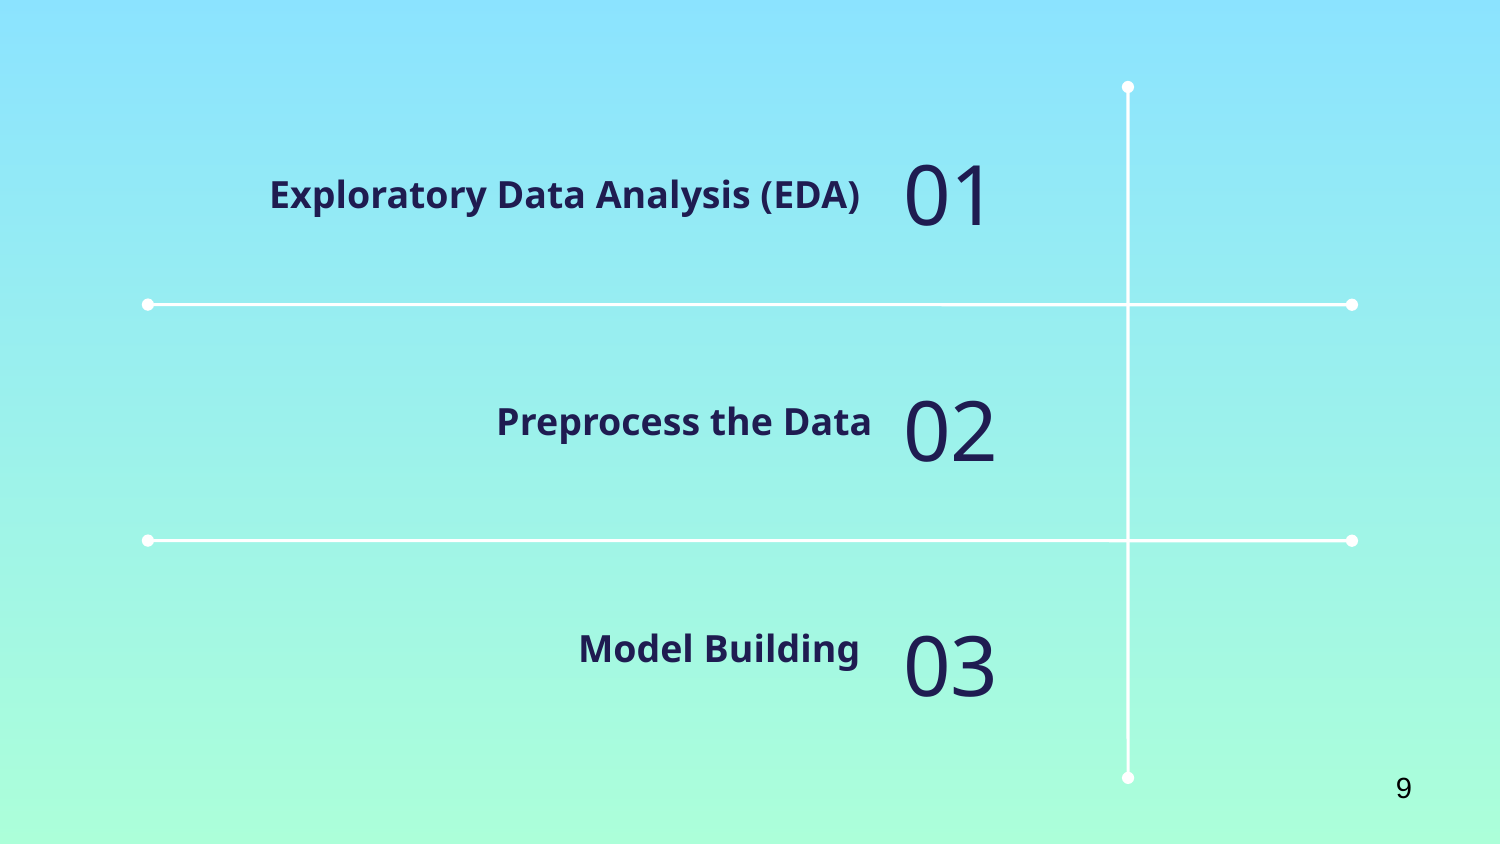

# 01
Exploratory Data Analysis (EDA)
02
Preprocess the Data
03
Model Building
9